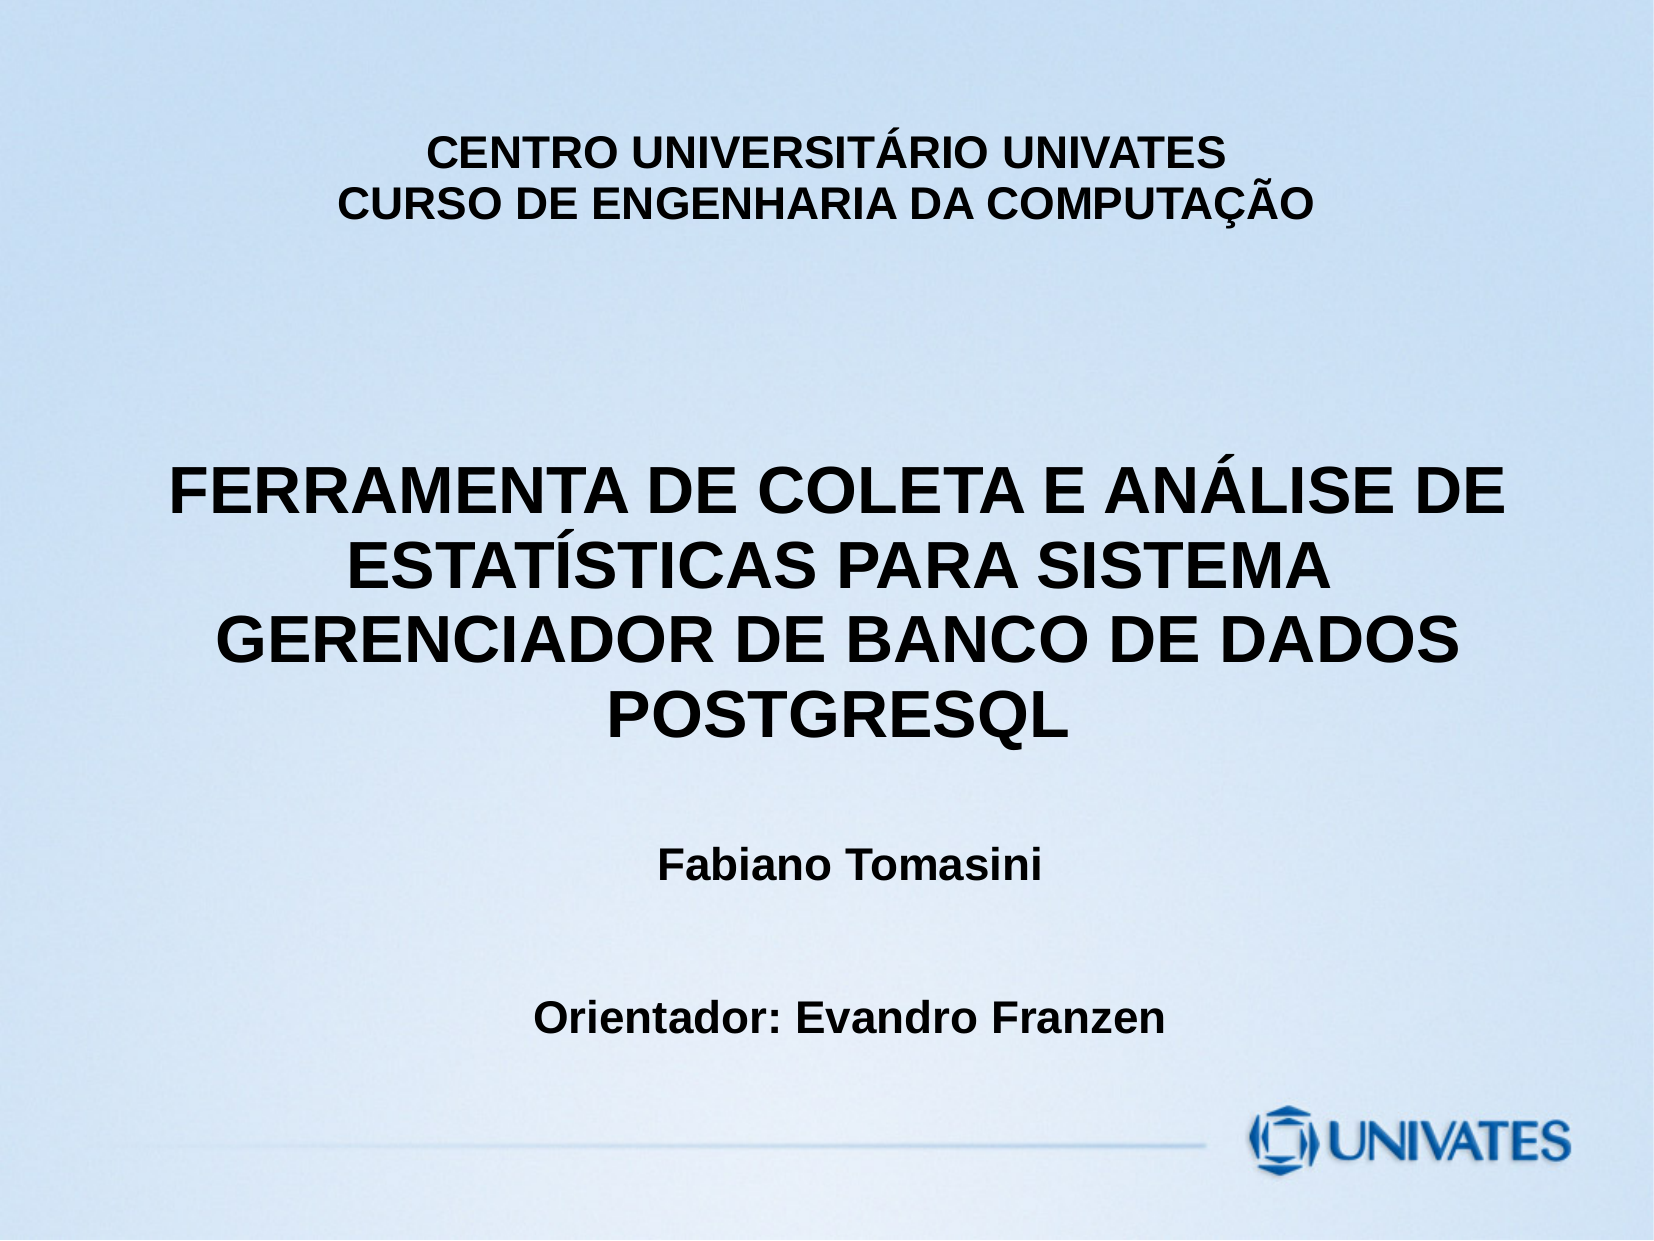

# CENTRO UNIVERSITÁRIO UNIVATES
CURSO DE ENGENHARIA DA COMPUTAÇÃO
FERRAMENTA DE COLETA E ANÁLISE DE ESTATÍSTICAS PARA SISTEMA GERENCIADOR DE BANCO DE DADOS POSTGRESQL
Fabiano Tomasini
Orientador: Evandro Franzen